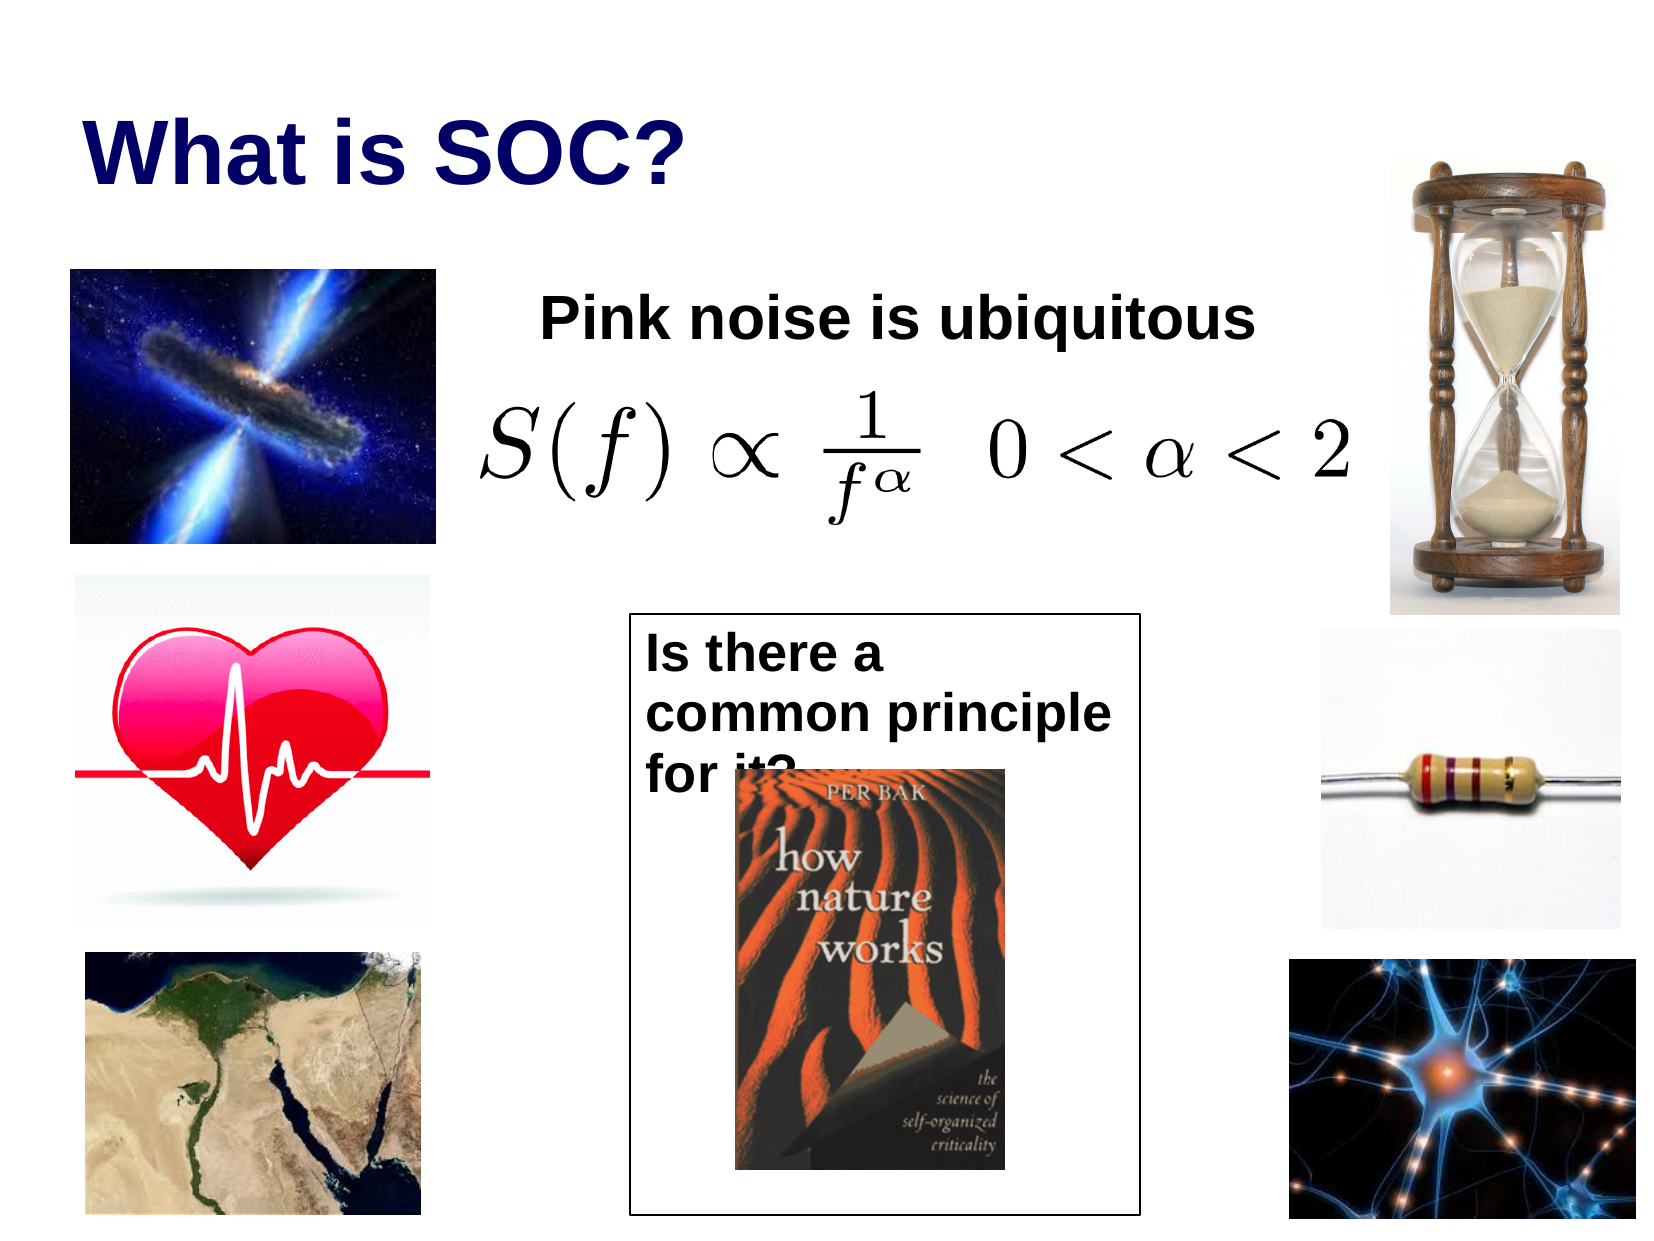

# What is SOC?
Pink noise is ubiquitous
Is there a common principle for it?